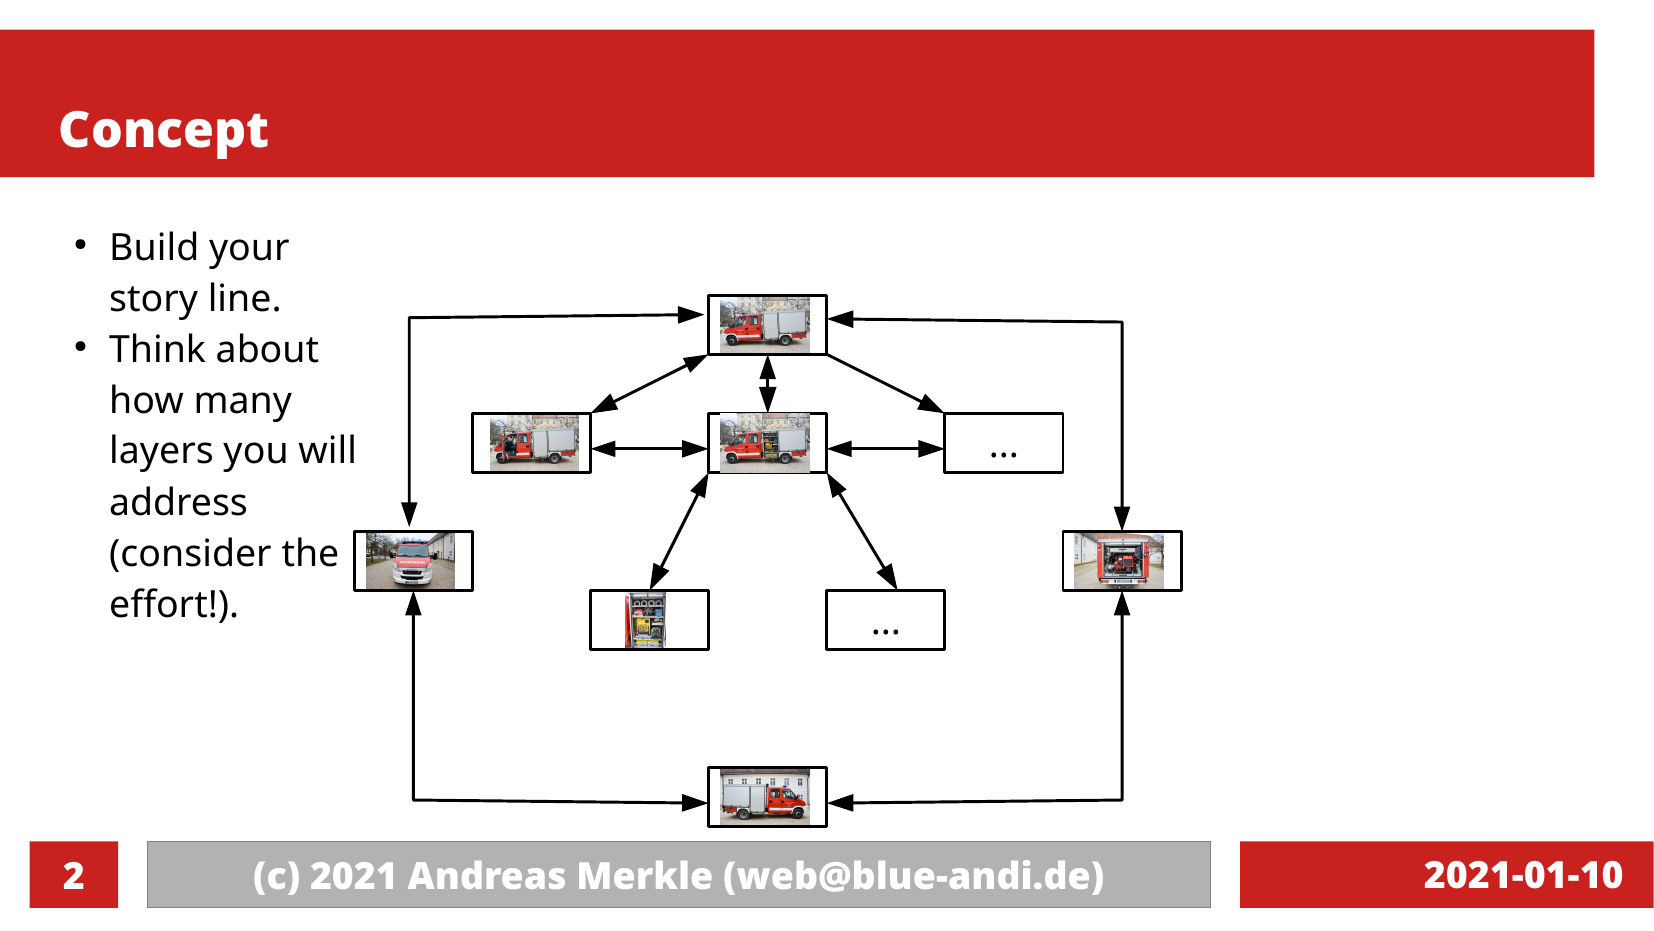

# Concept
Build your story line.
Think about how many layers you will address (consider the effort!).
...
...
2
(c) 2021 Andreas Merkle (web@blue-andi.de)
2021-01-10